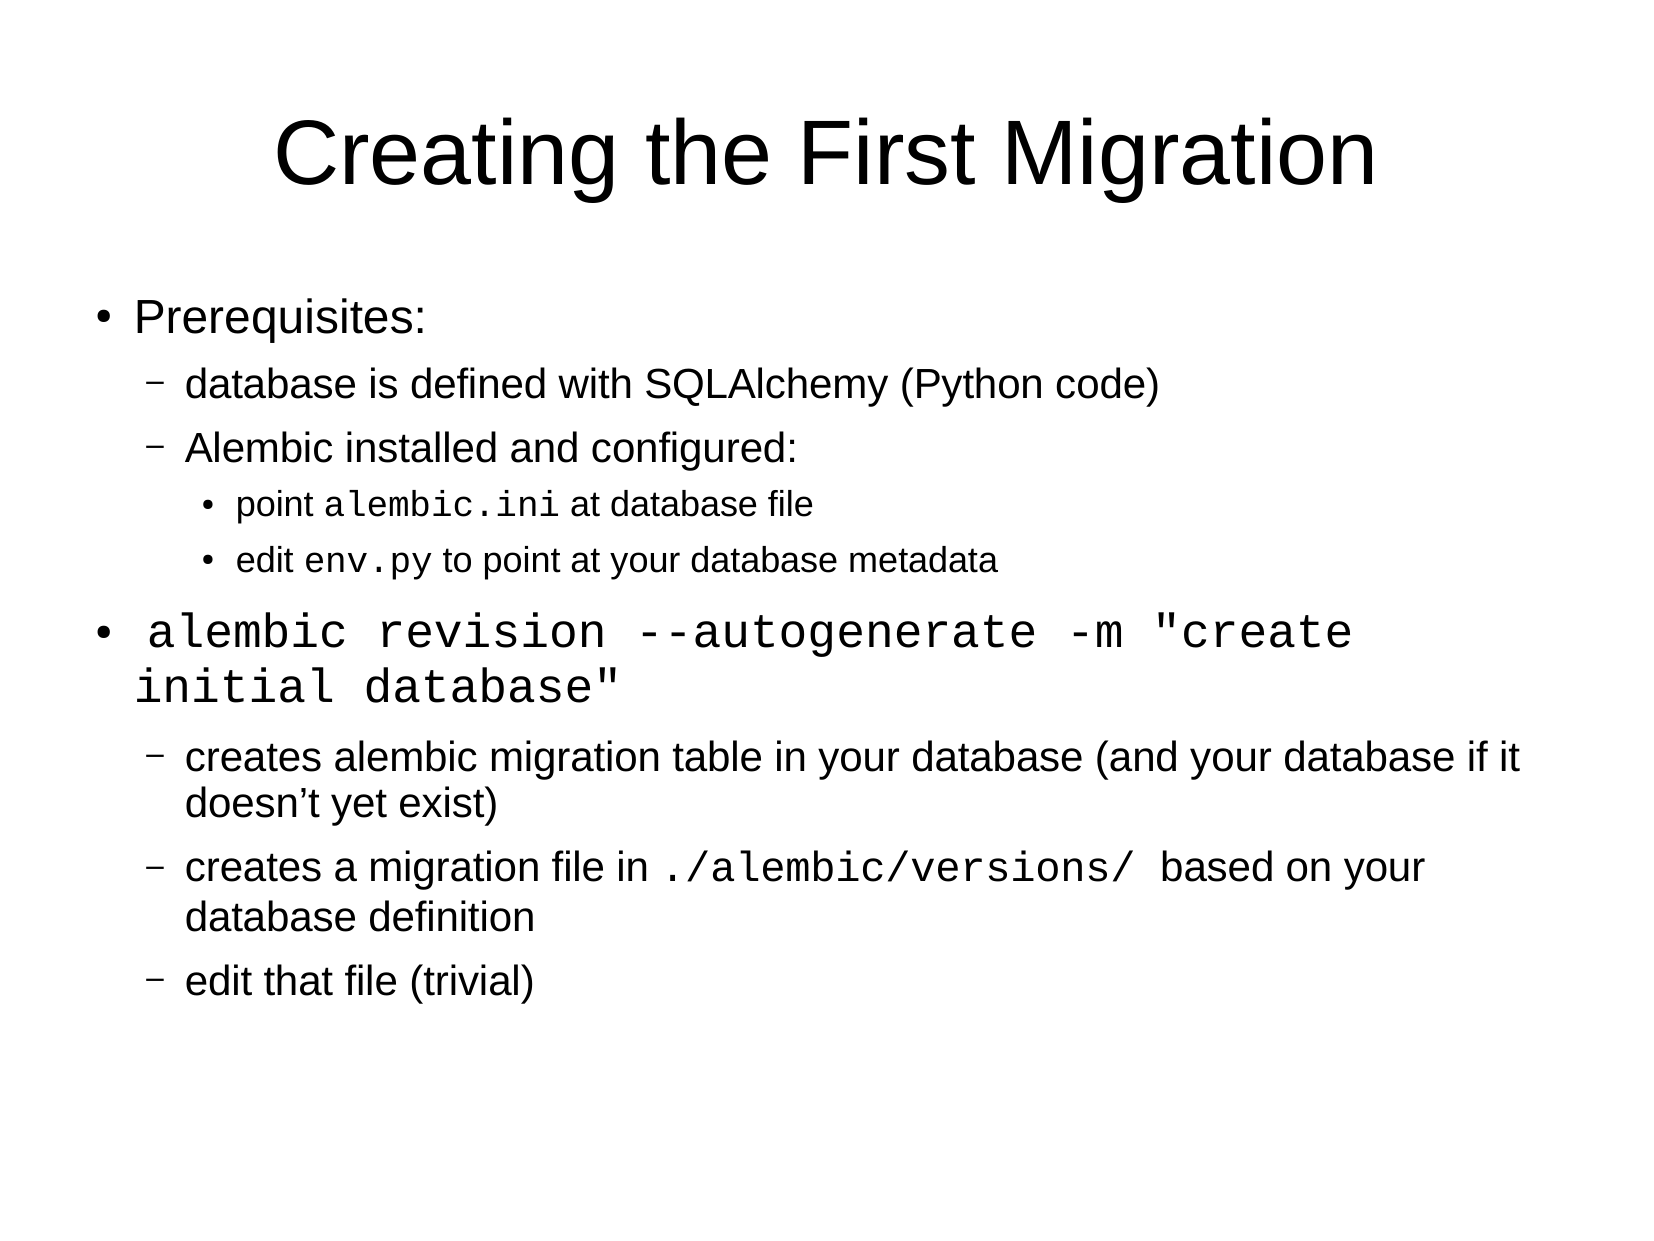

# Creating the First Migration
Prerequisites:
database is defined with SQLAlchemy (Python code)
Alembic installed and configured:
point alembic.ini at database file
edit env.py to point at your database metadata
 alembic revision --autogenerate -m "create initial database"
creates alembic migration table in your database (and your database if it doesn’t yet exist)
creates a migration file in ./alembic/versions/ based on your database definition
edit that file (trivial)